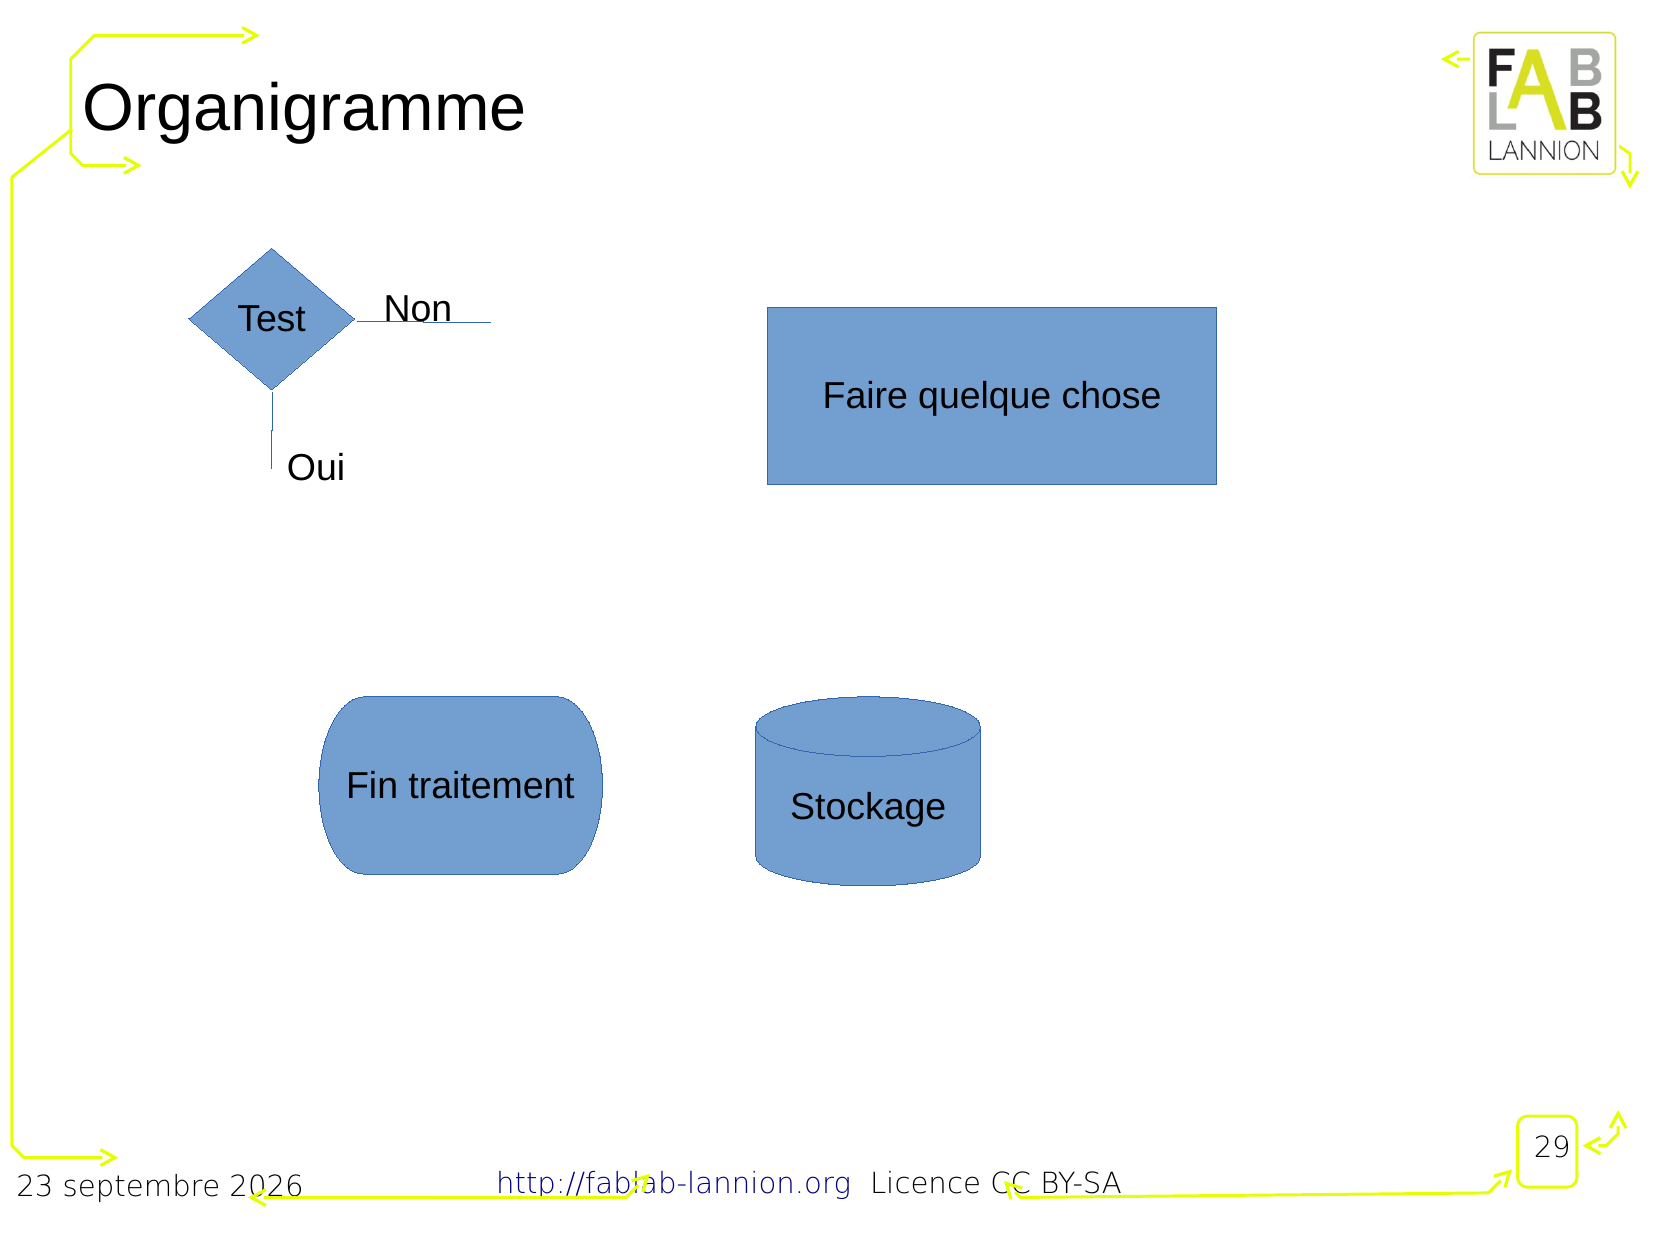

# Organigramme
Test
Non
Faire quelque chose
Oui
Fin traitement
Stockage
29